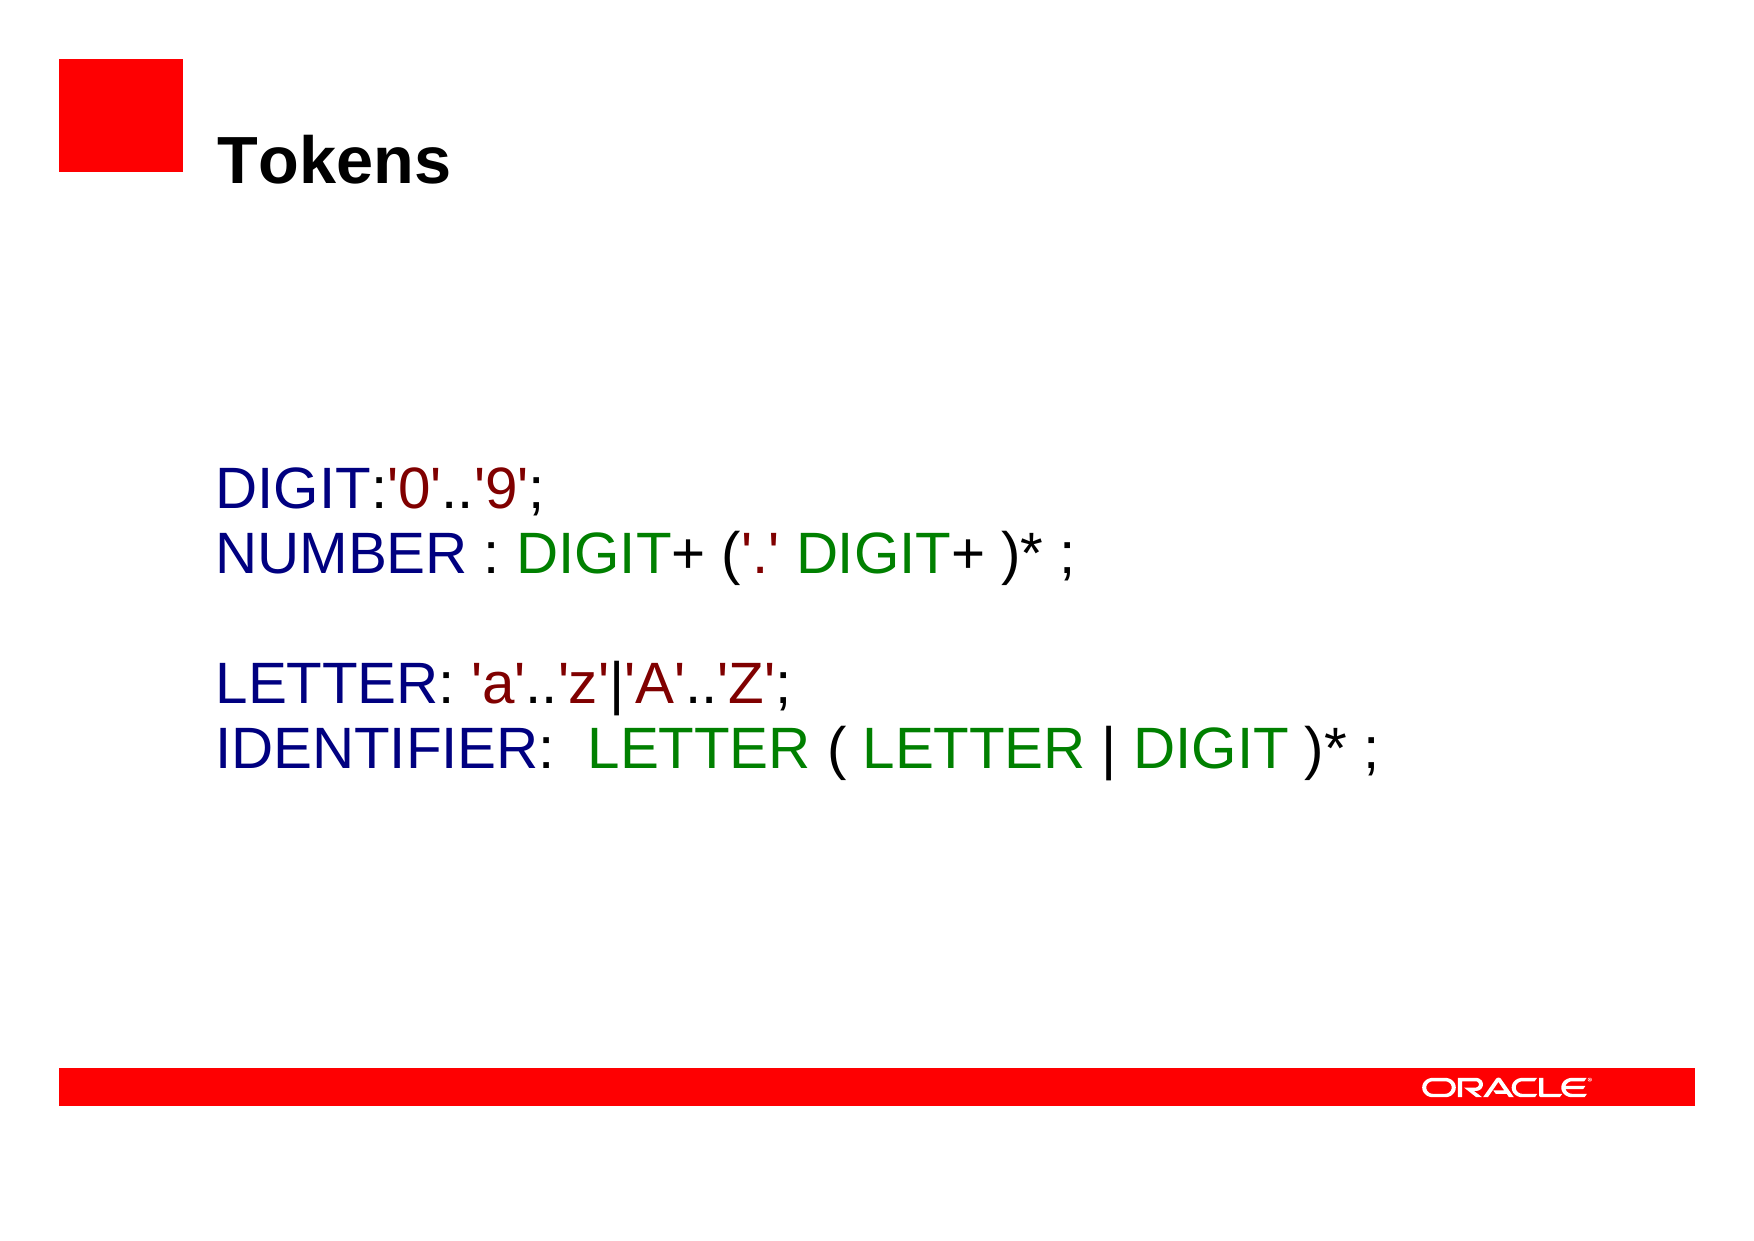

# Tokens
DIGIT:'0'..'9';
NUMBER : DIGIT+ ('.' DIGIT+ )* ;
LETTER: 'a'..'z'|'A'..'Z';
IDENTIFIER: LETTER ( LETTER | DIGIT )* ;